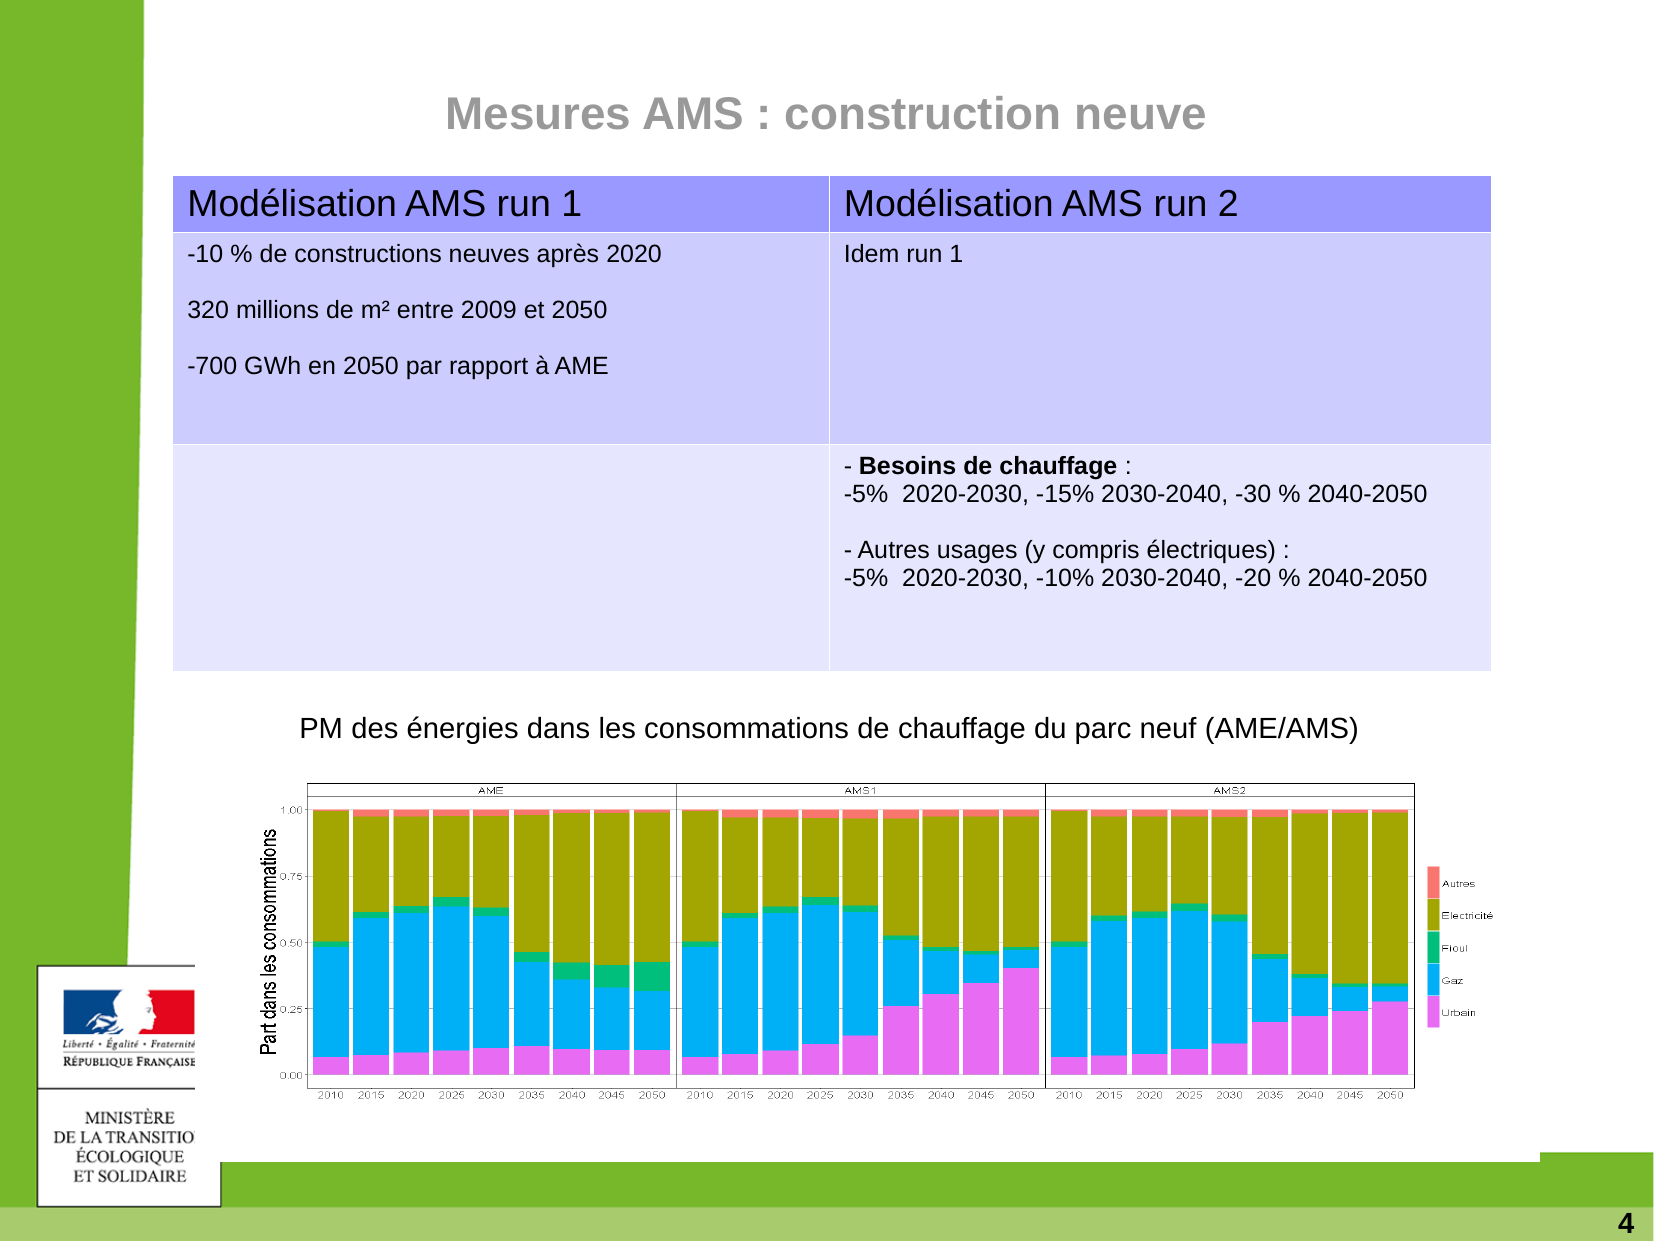

# Mesures AMS : construction neuve
| Modélisation AMS run 1 | Modélisation AMS run 2 |
| --- | --- |
| -10 % de constructions neuves après 2020 320 millions de m² entre 2009 et 2050 -700 GWh en 2050 par rapport à AME | Idem run 1 |
| | - Besoins de chauffage : -5% 2020-2030, -15% 2030-2040, -30 % 2040-2050 - Autres usages (y compris électriques) : -5% 2020-2030, -10% 2030-2040, -20 % 2040-2050 |
PM des énergies dans les consommations de chauffage du parc neuf (AME/AMS)